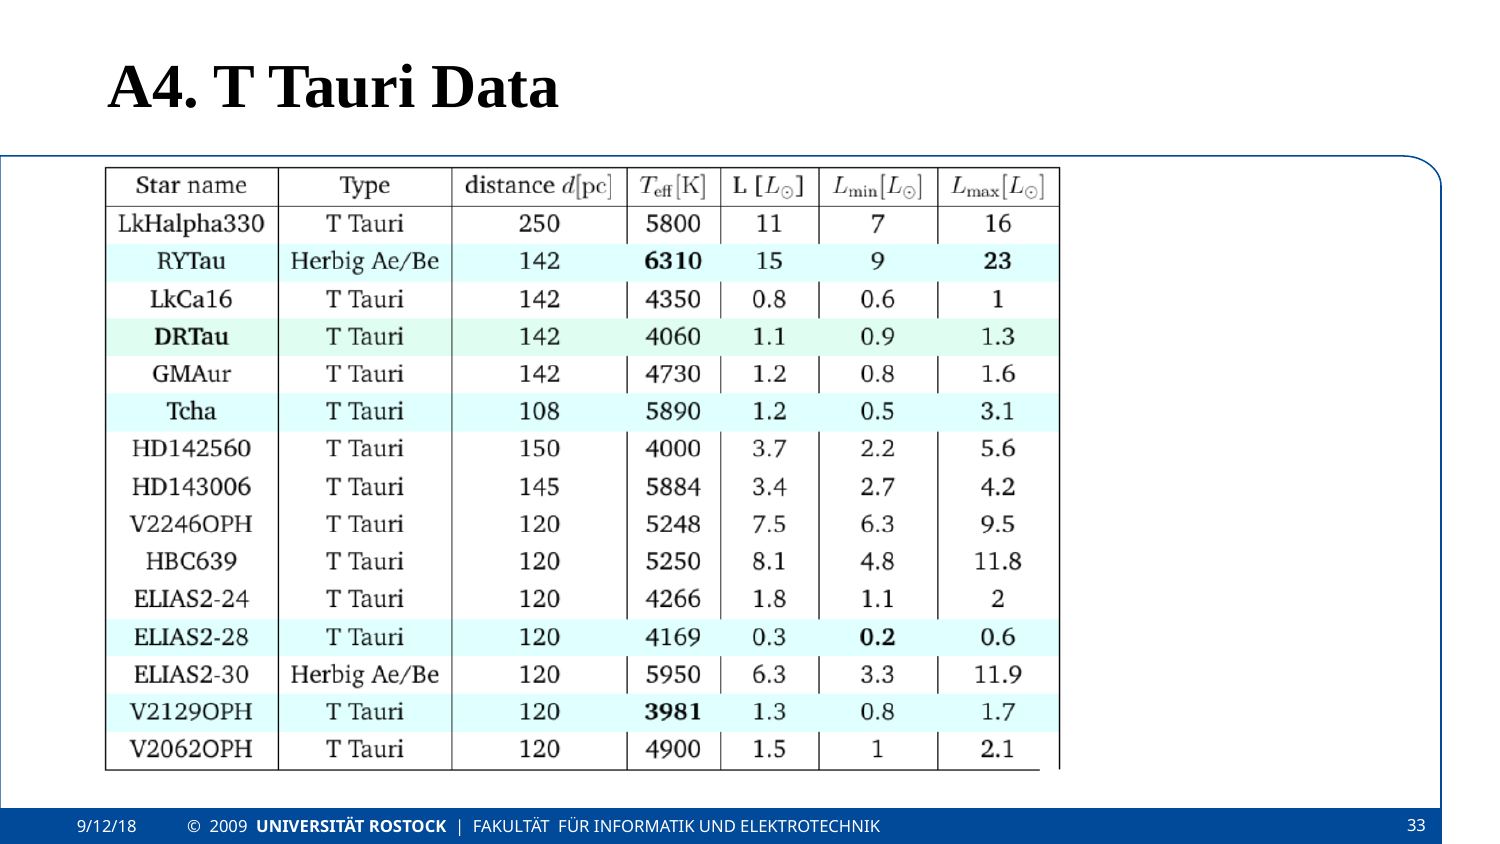

A4. T Tauri Data
© 2009 UNIVERSITÄT ROSTOCK | FAKULTÄT FÜR INFORMATIK UND ELEKTROTECHNIK
9/12/18